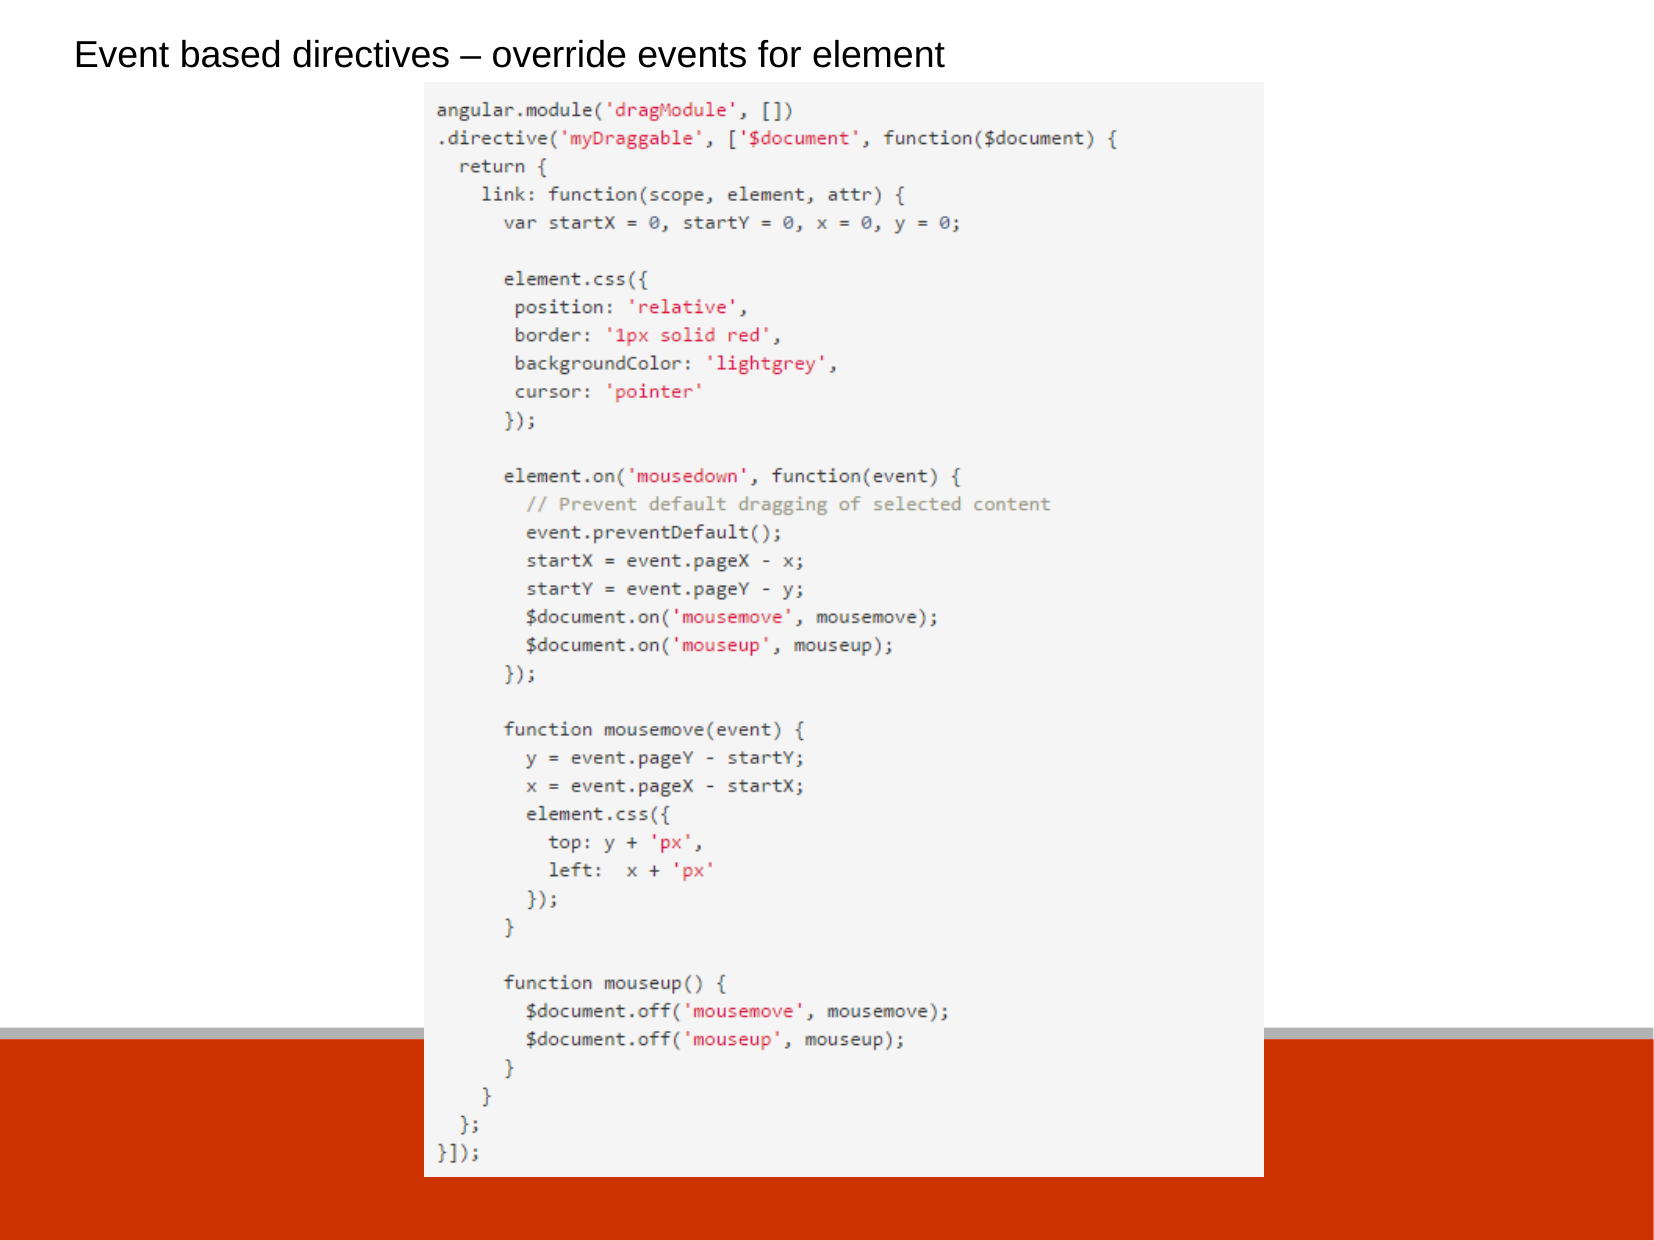

Event based directives – override events for element